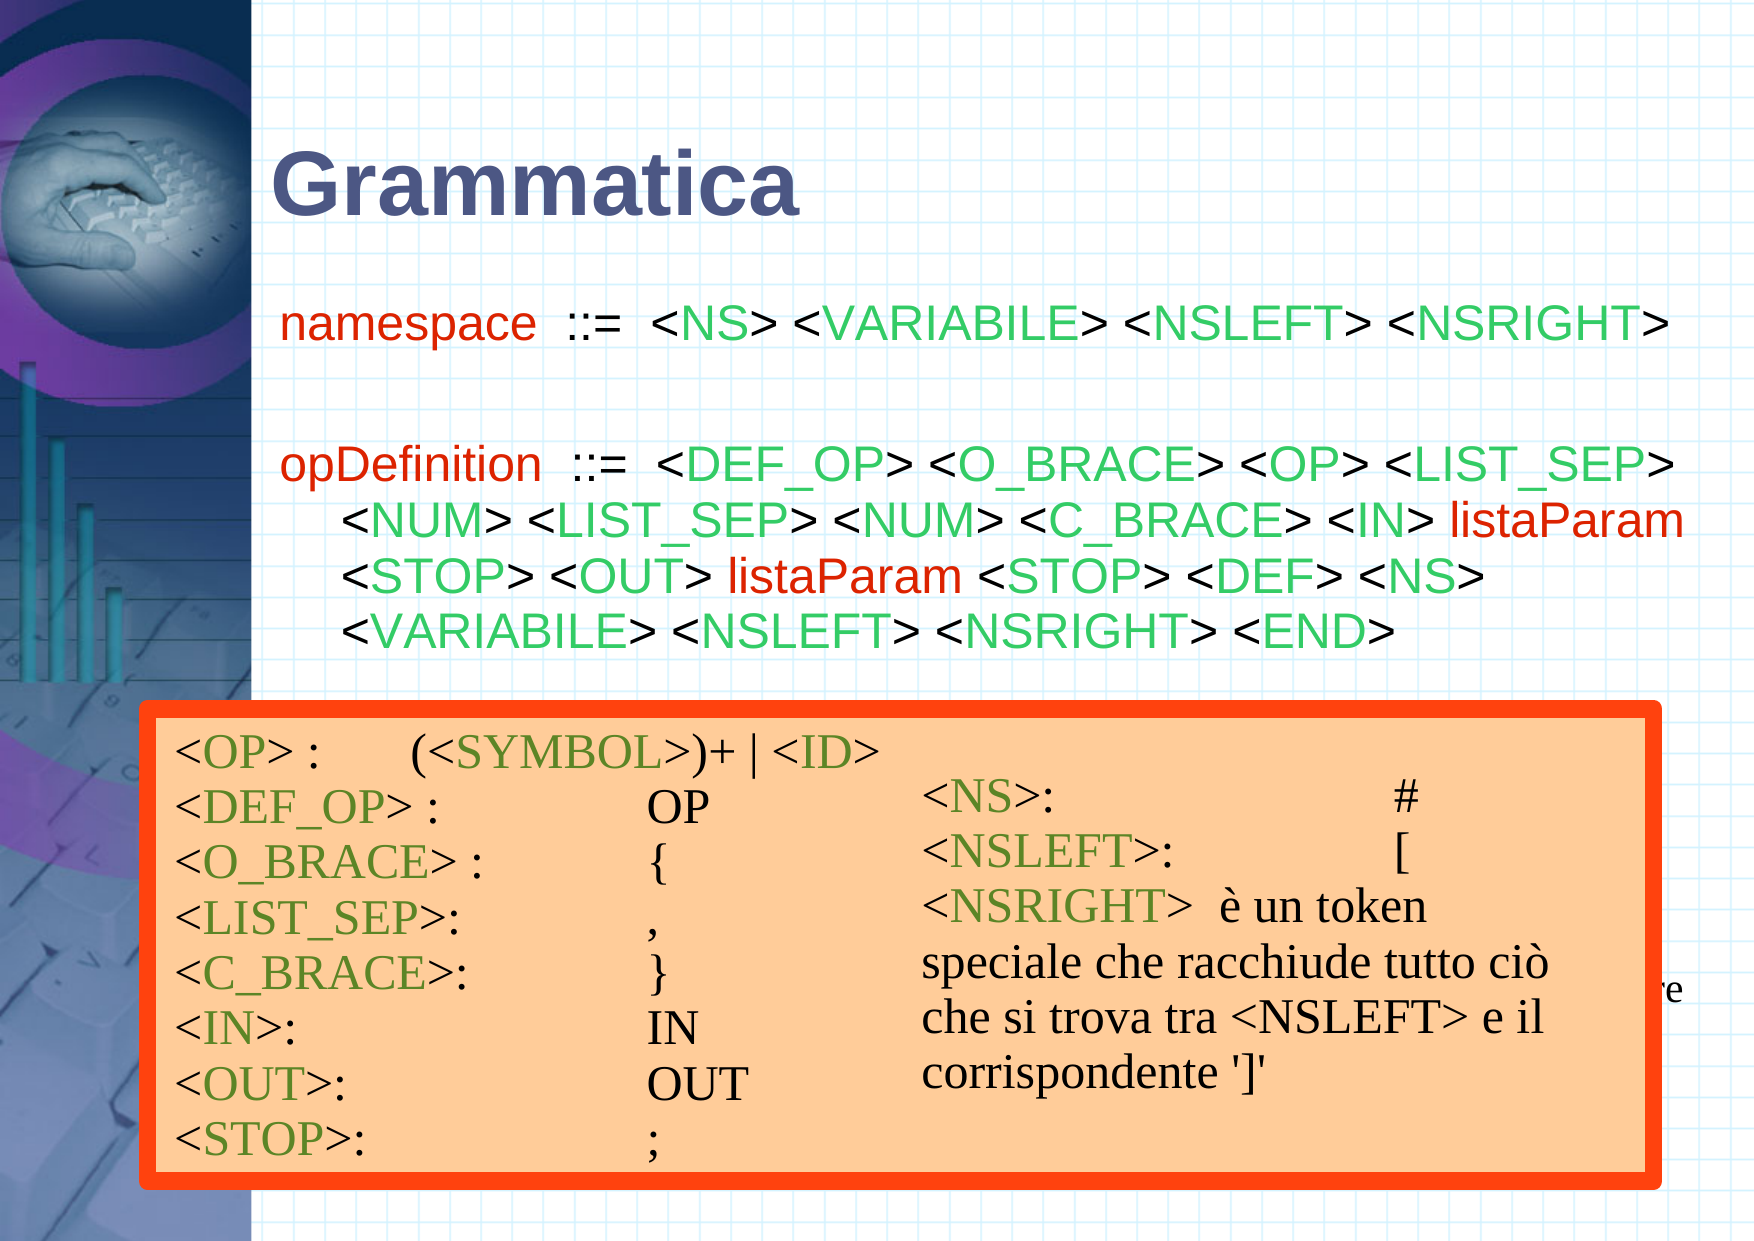

# Grammatica
namespace ::= <NS> <VARIABILE> <NSLEFT> <NSRIGHT>
opDefinition ::= <DEF_OP> <O_BRACE> <OP> <LIST_SEP> <NUM> <LIST_SEP> <NUM> <C_BRACE> <IN> listaParam <STOP> <OUT> listaParam <STOP> <DEF> <NS> <VARIABILE> <NSLEFT> <NSRIGHT> <END>
<OP> :	(<SYMBOL>)+ | <ID>
<DEF_OP> : 		OP
<O_BRACE> :	 	{
<LIST_SEP>: 		,
<C_BRACE>: 		}
<IN>: 			IN
<OUT>: 			OUT
<STOP>:	 		;
<NS>:			#
<NSLEFT>:		[
<NSRIGHT> è un token speciale che racchiude tutto ciò che si trova tra <NSLEFT> e il corrispondente ']'
OP(+,300,0) IN a, b; OUT tot; DEF #PHP[ return ($a + $b);] ;
OP(*,400,0) IN a, b; OUT tot; DEF #PHP[ return ($a * $b);] ;
OP(canale,800,0) IN id; OUT canale{id, nome, lastMod}; DEF #SQL[select id_canale, nome_canale, ultima_modifica from canale where id_canale=$id];